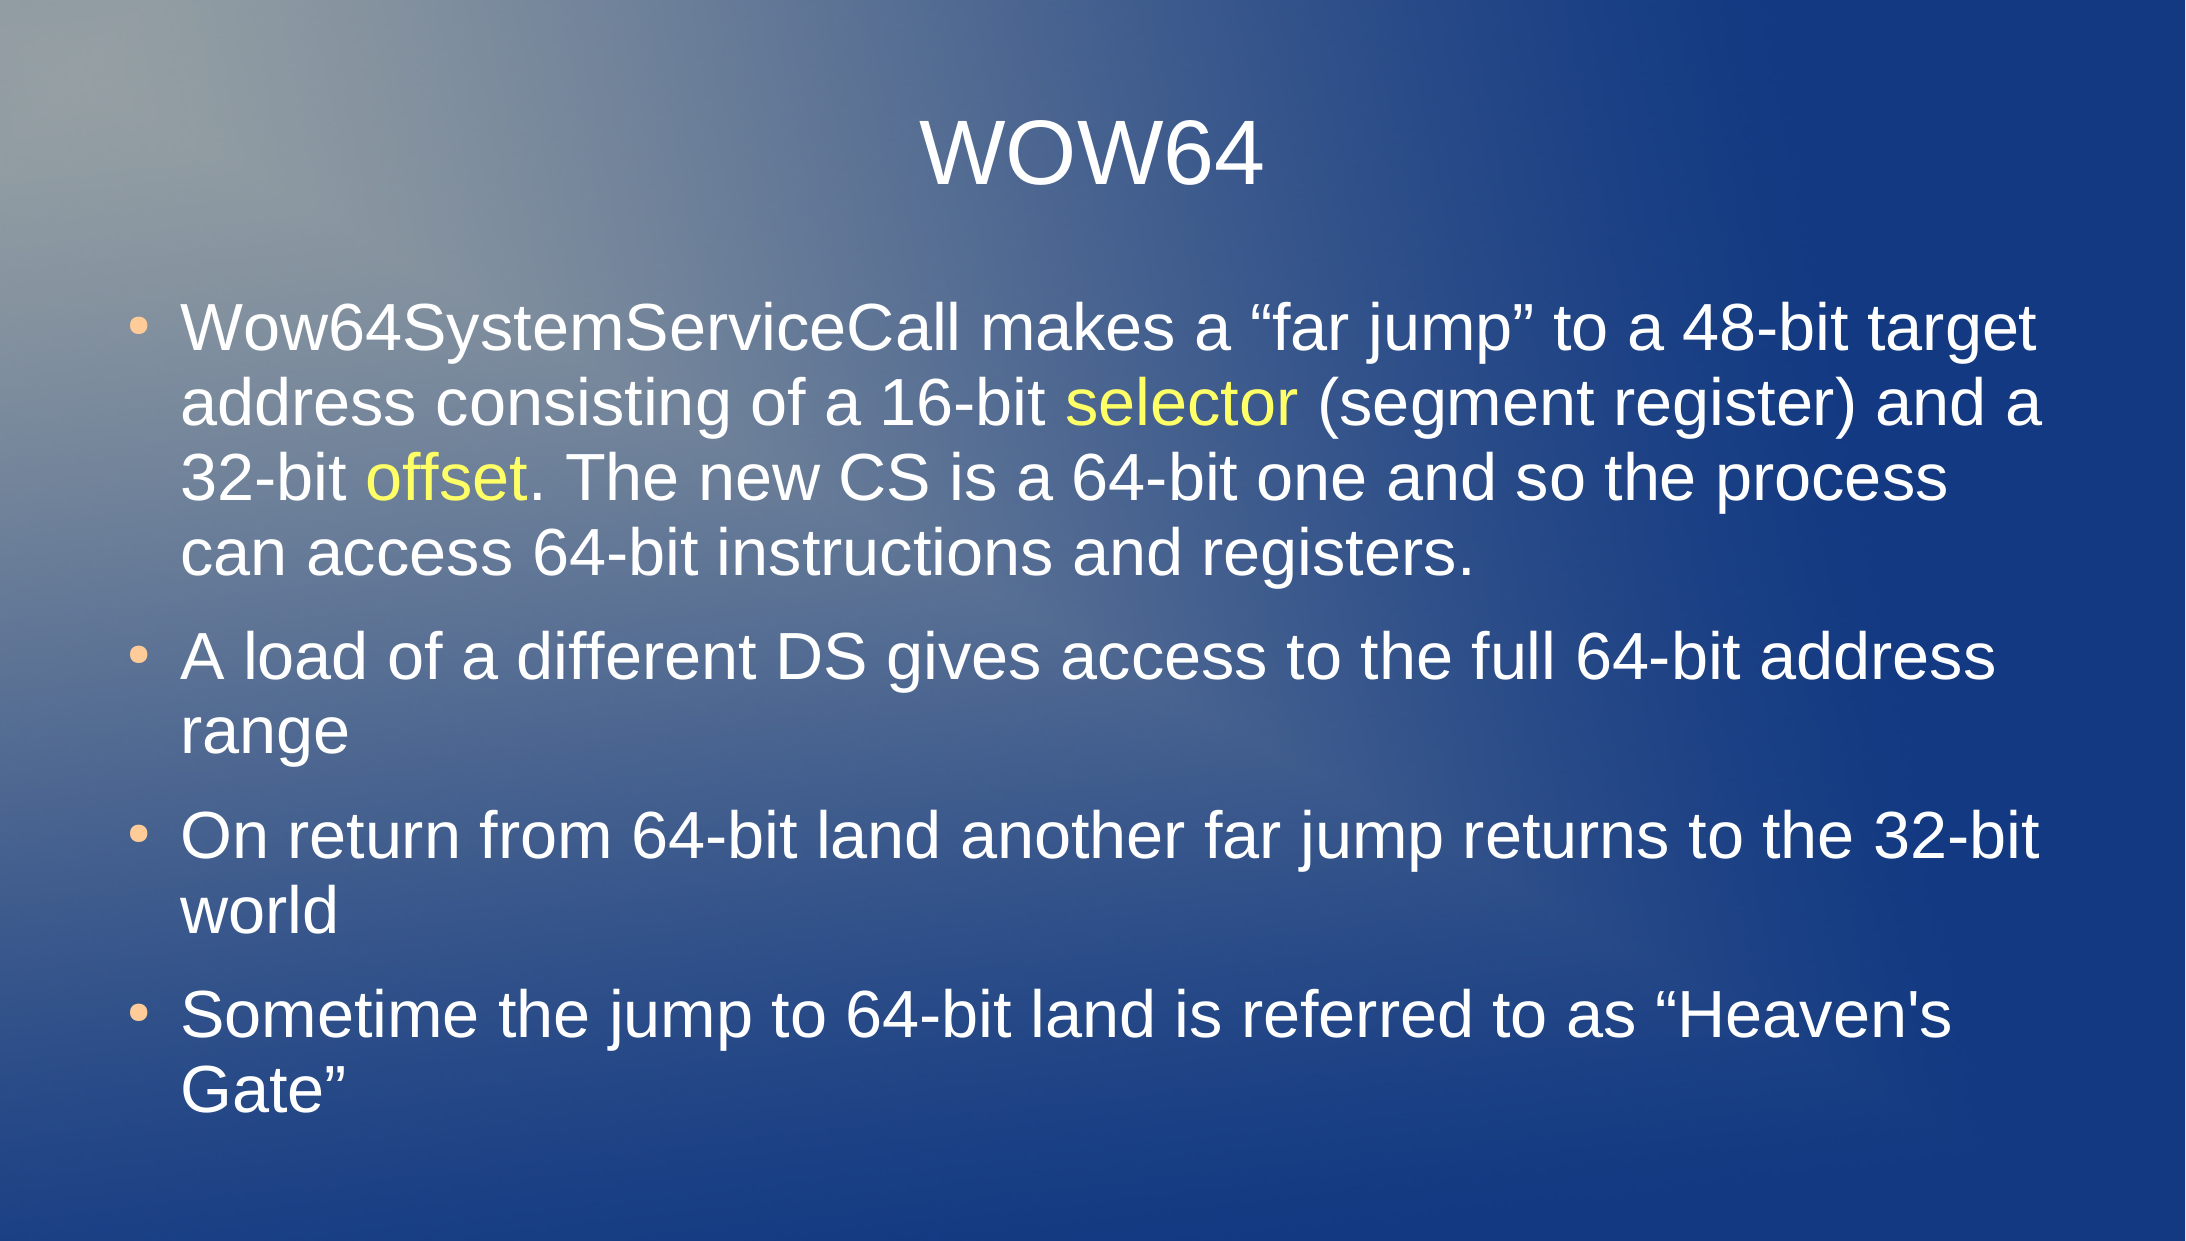

# WOW64
Wow64SystemServiceCall makes a “far jump” to a 48-bit target address consisting of a 16-bit selector (segment register) and a 32-bit offset. The new CS is a 64-bit one and so the process can access 64-bit instructions and registers.
A load of a different DS gives access to the full 64-bit address range
On return from 64-bit land another far jump returns to the 32-bit world
Sometime the jump to 64-bit land is referred to as “Heaven's Gate”